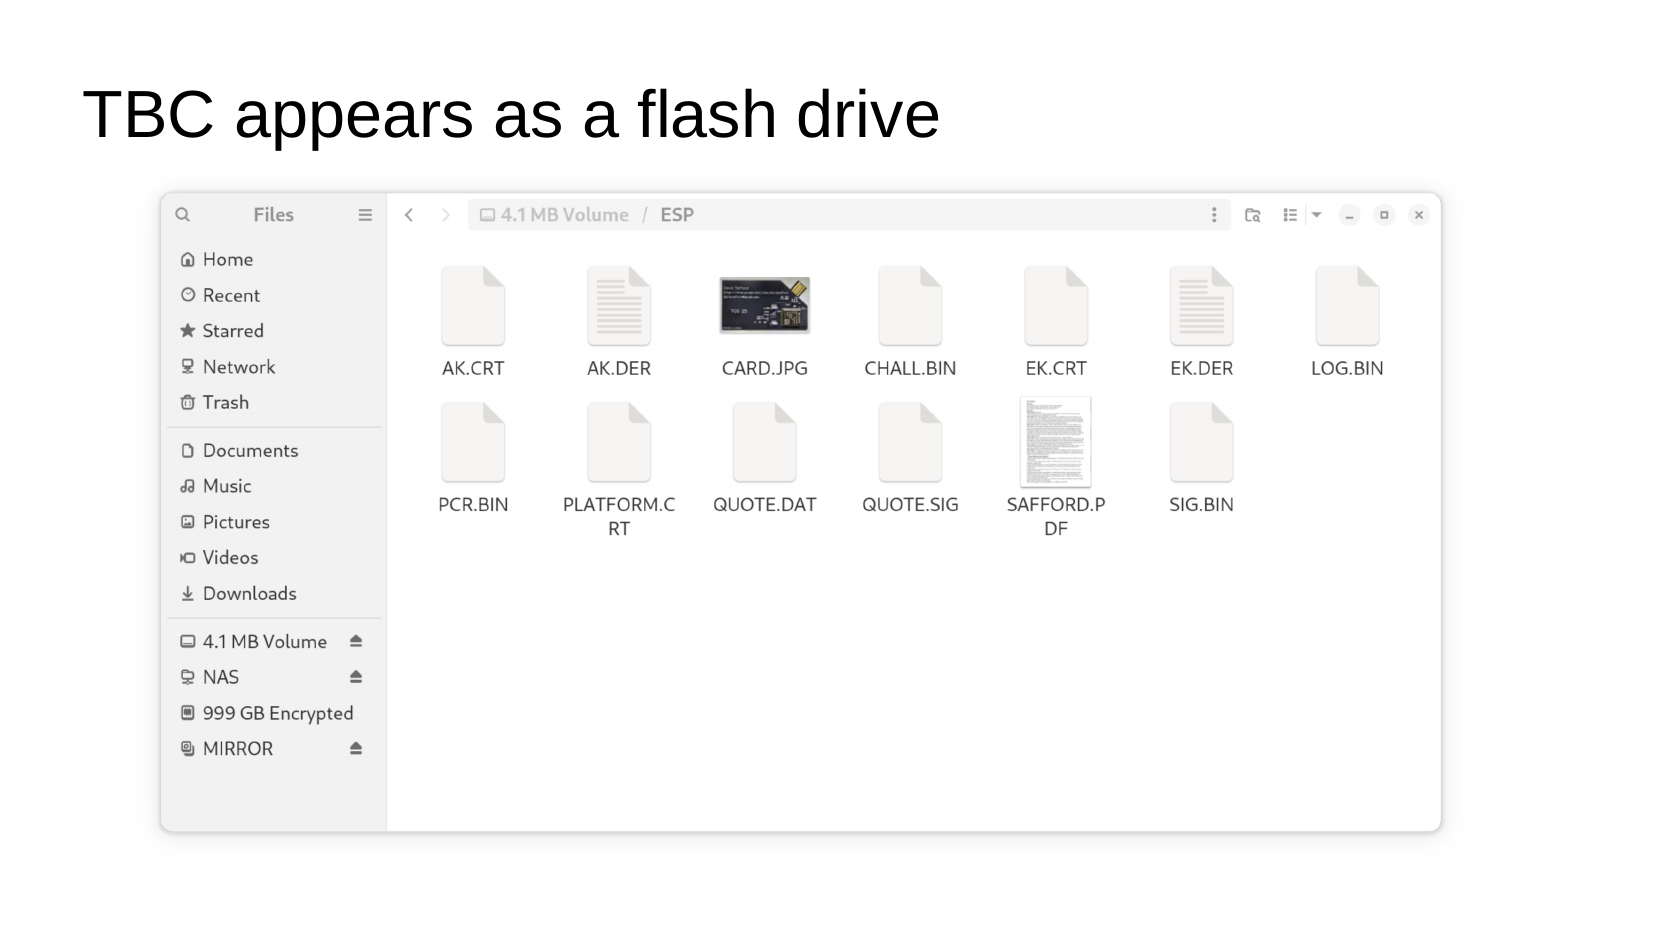

# TBC appears as a flash drive